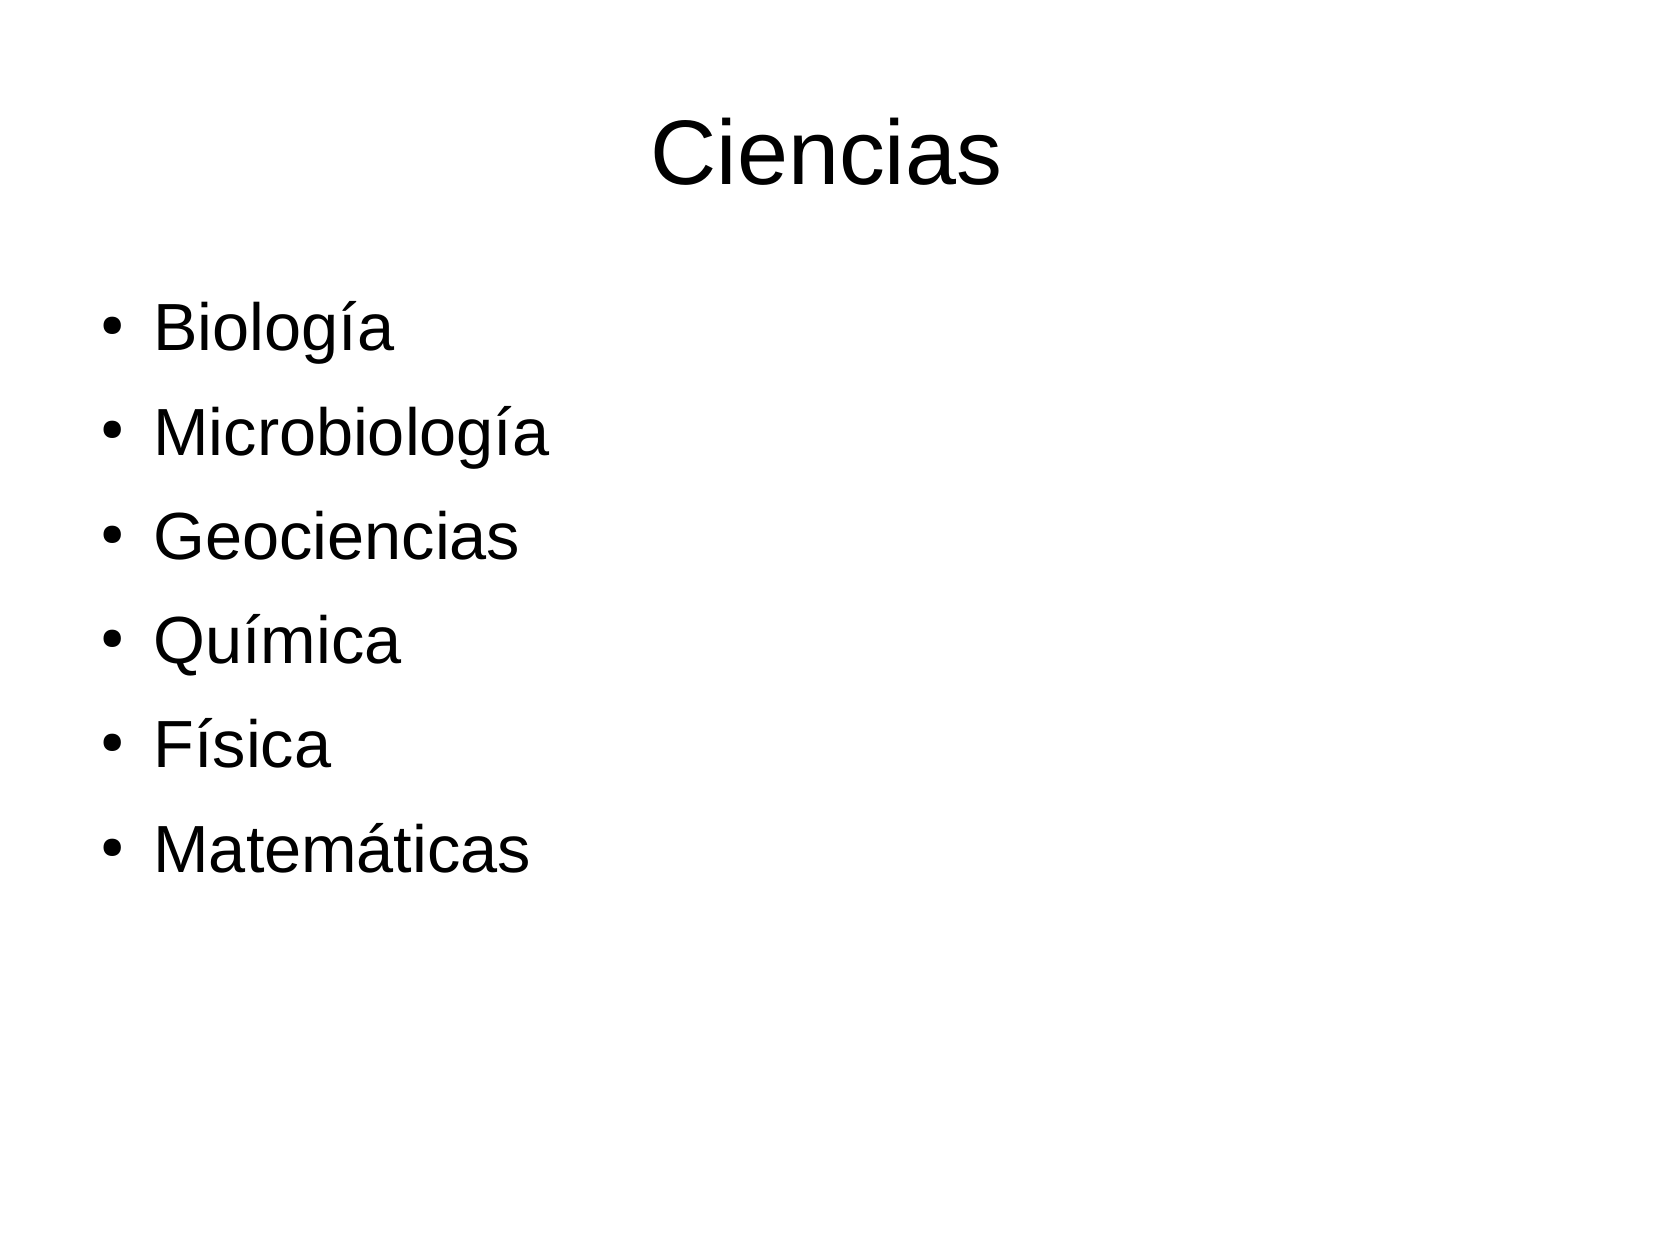

# Ciencias
Biología
Microbiología
Geociencias
Química
Física
Matemáticas